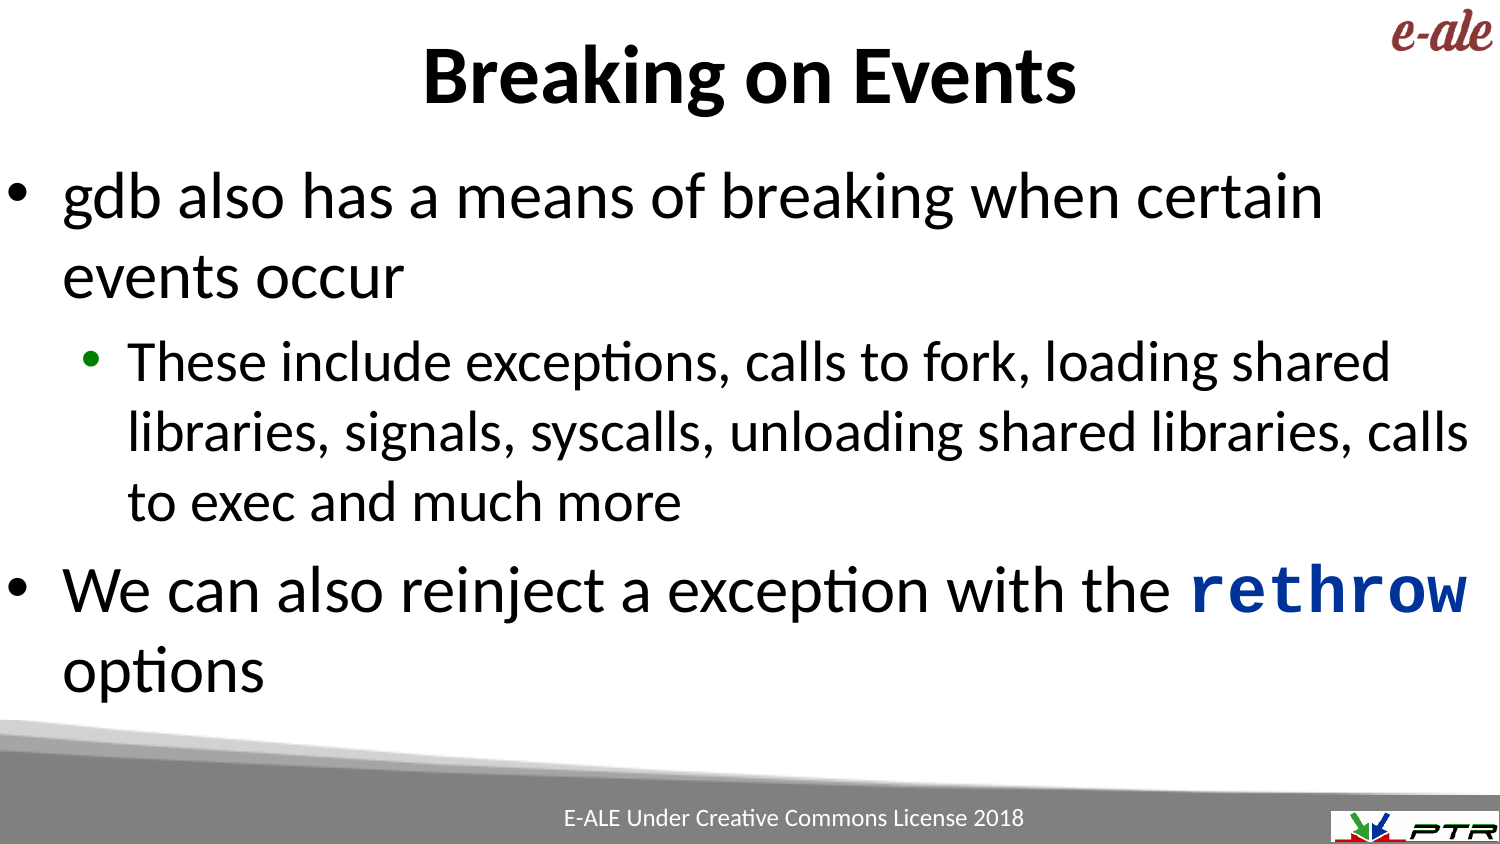

# Breaking on Events
gdb also has a means of breaking when certain events occur
These include exceptions, calls to fork, loading shared libraries, signals, syscalls, unloading shared libraries, calls to exec and much more
We can also reinject a exception with the rethrow options